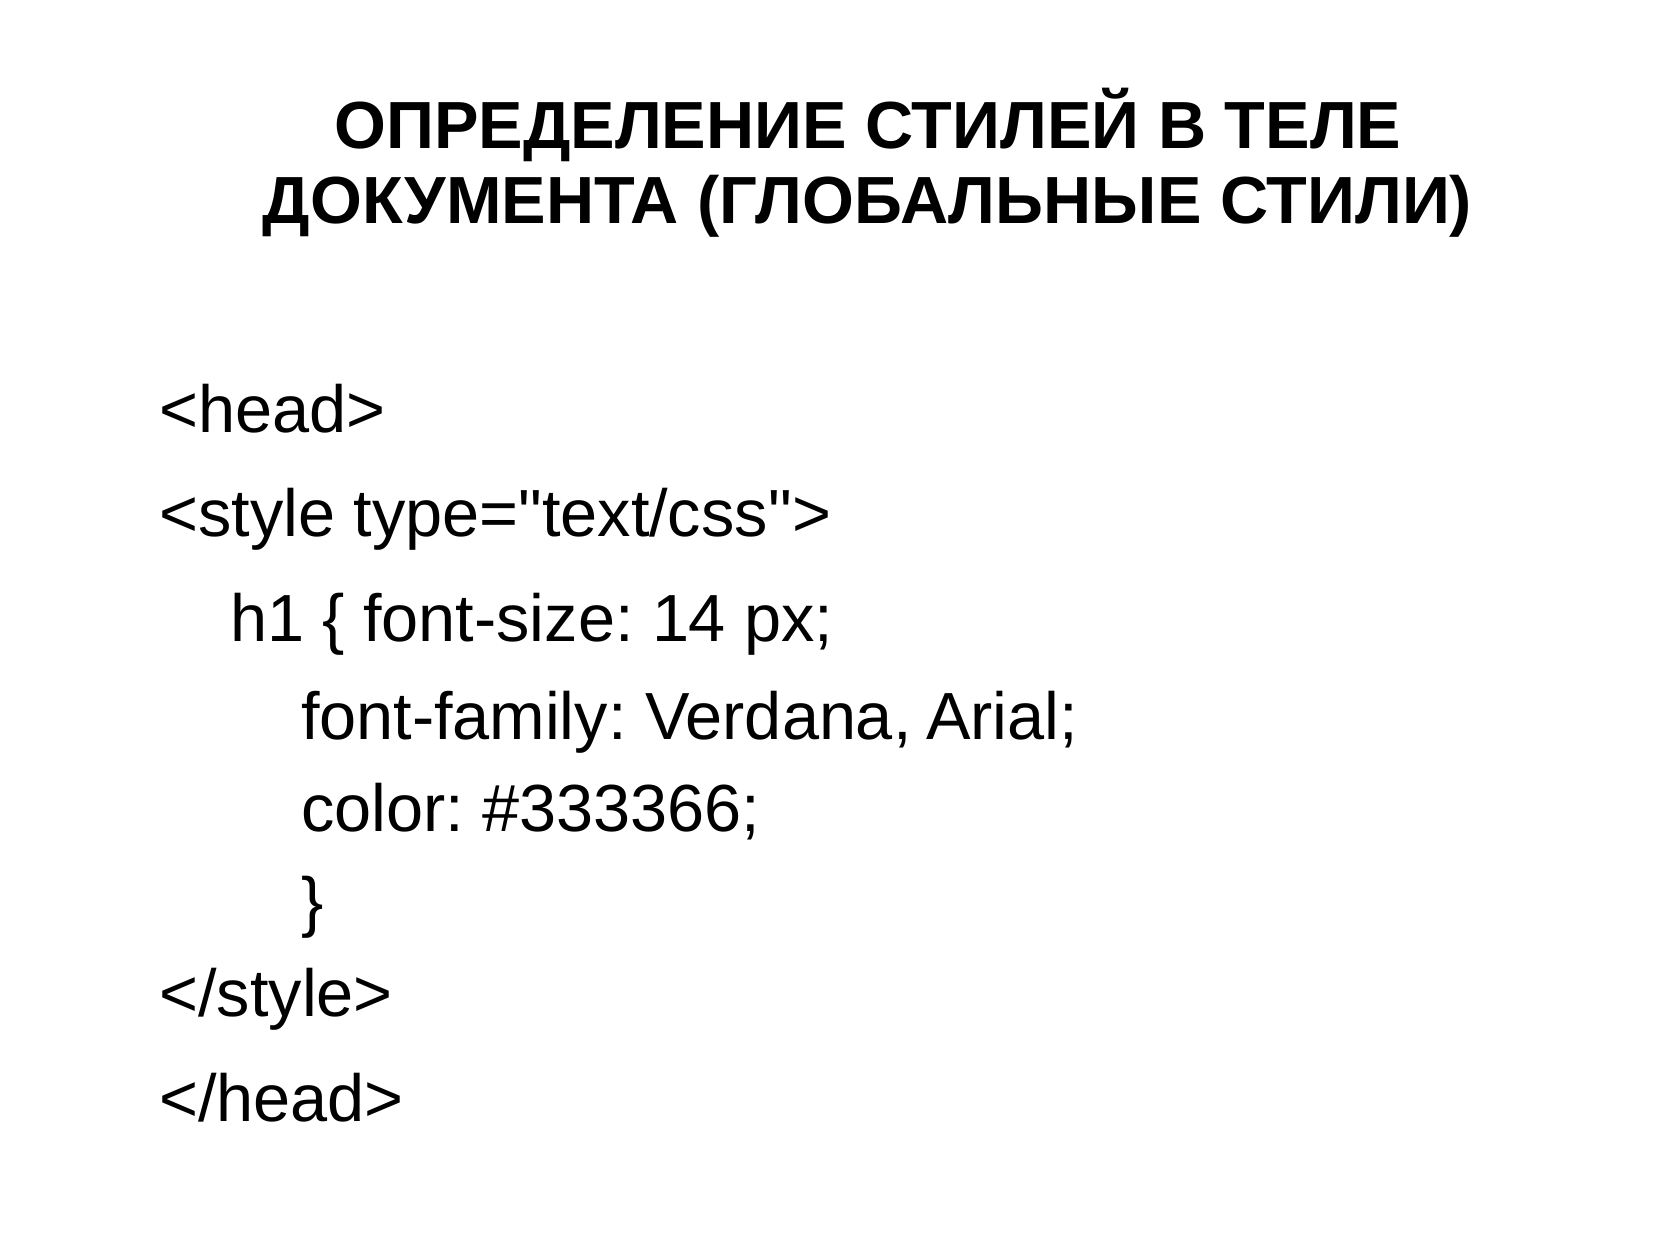

# ОПРЕДЕЛЕНИЕ СТИЛЕЙ В ТЕЛЕ ДОКУМЕНТА (ГЛОБАЛЬНЫЕ СТИЛИ)
<head>
<style type="text/css">
h1 { font-size: 14 px;
font-family: Verdana, Arial;
color: #333366;
}
</style>
</head>